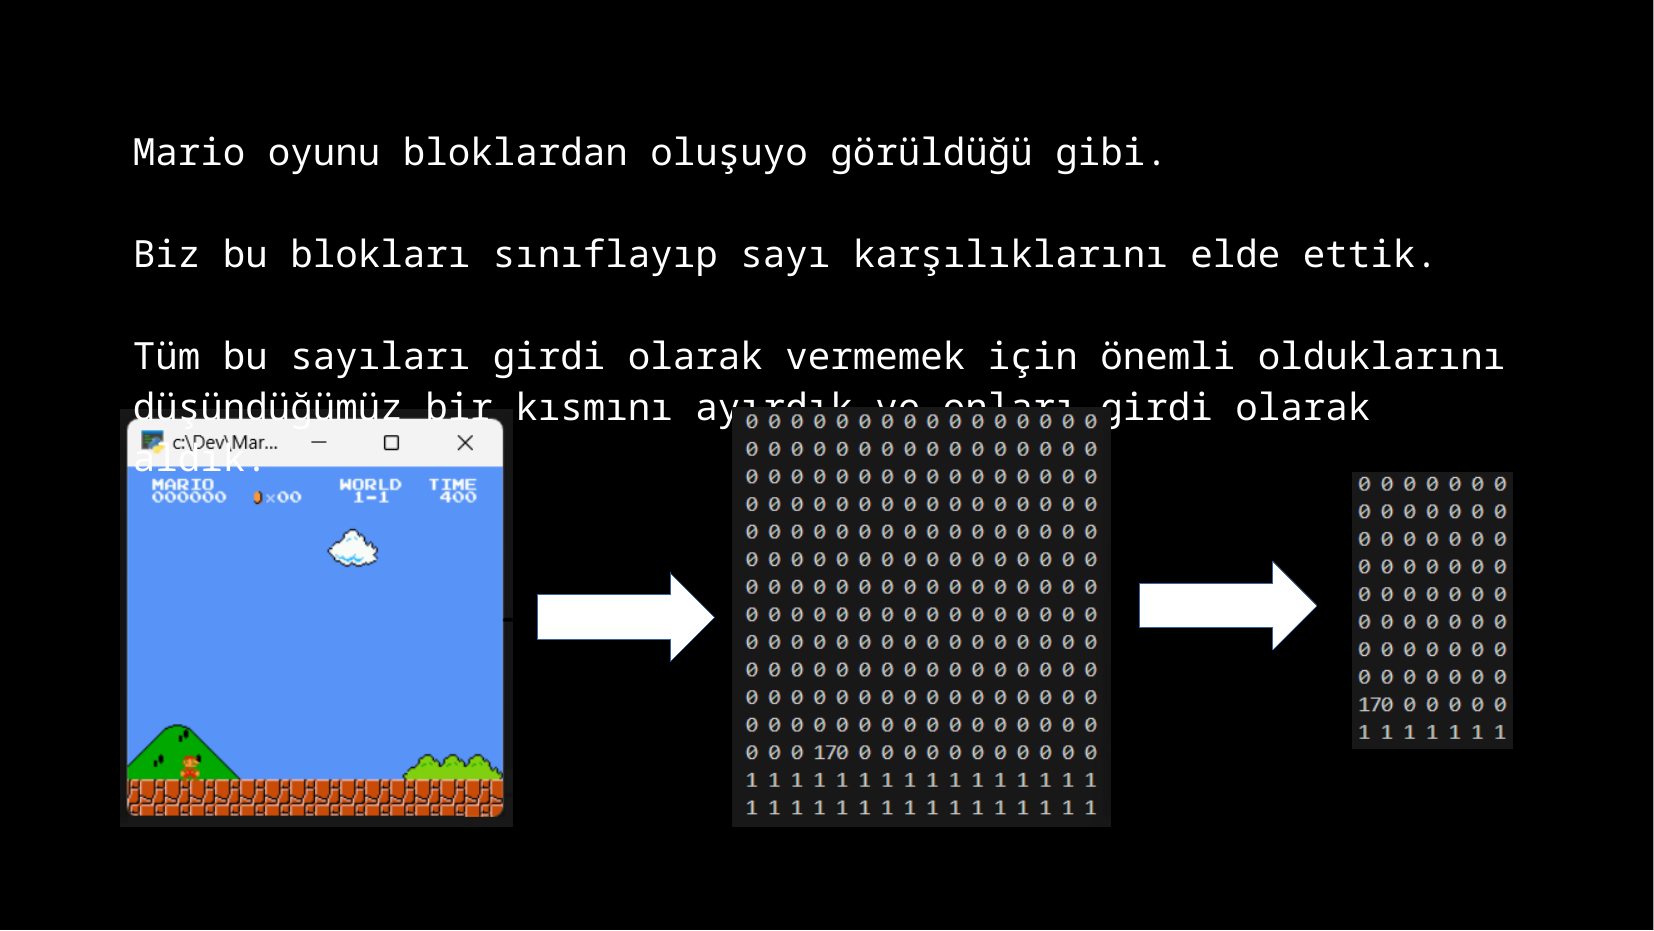

Mario oyunu bloklardan oluşuyo görüldüğü gibi.
Biz bu blokları sınıflayıp sayı karşılıklarını elde ettik.
Tüm bu sayıları girdi olarak vermemek için önemli olduklarını düşündüğümüz bir kısmını ayırdık ve onları girdi olarak aldık.